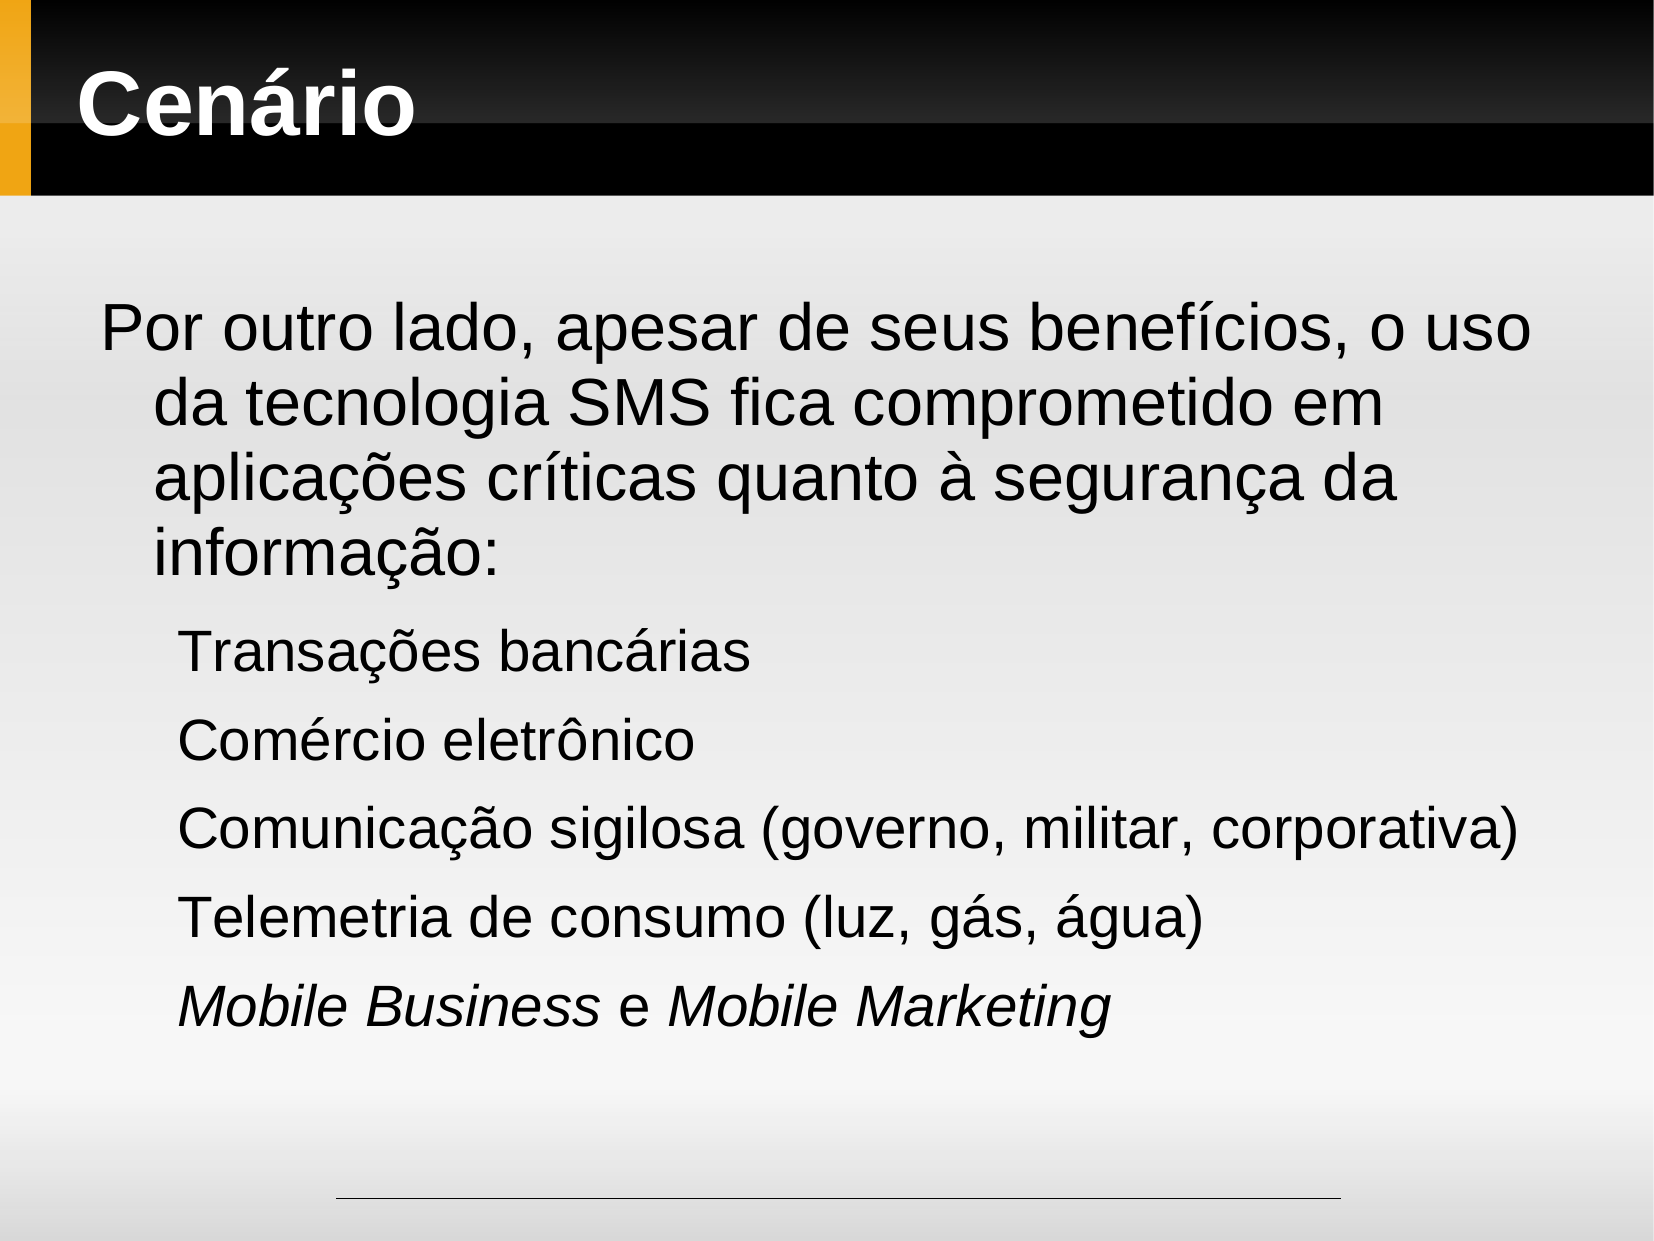

# Cenário
Por outro lado, apesar de seus benefícios, o uso da tecnologia SMS fica comprometido em aplicações críticas quanto à segurança da informação:
Transações bancárias
Comércio eletrônico
Comunicação sigilosa (governo, militar, corporativa)
Telemetria de consumo (luz, gás, água)
Mobile Business e Mobile Marketing